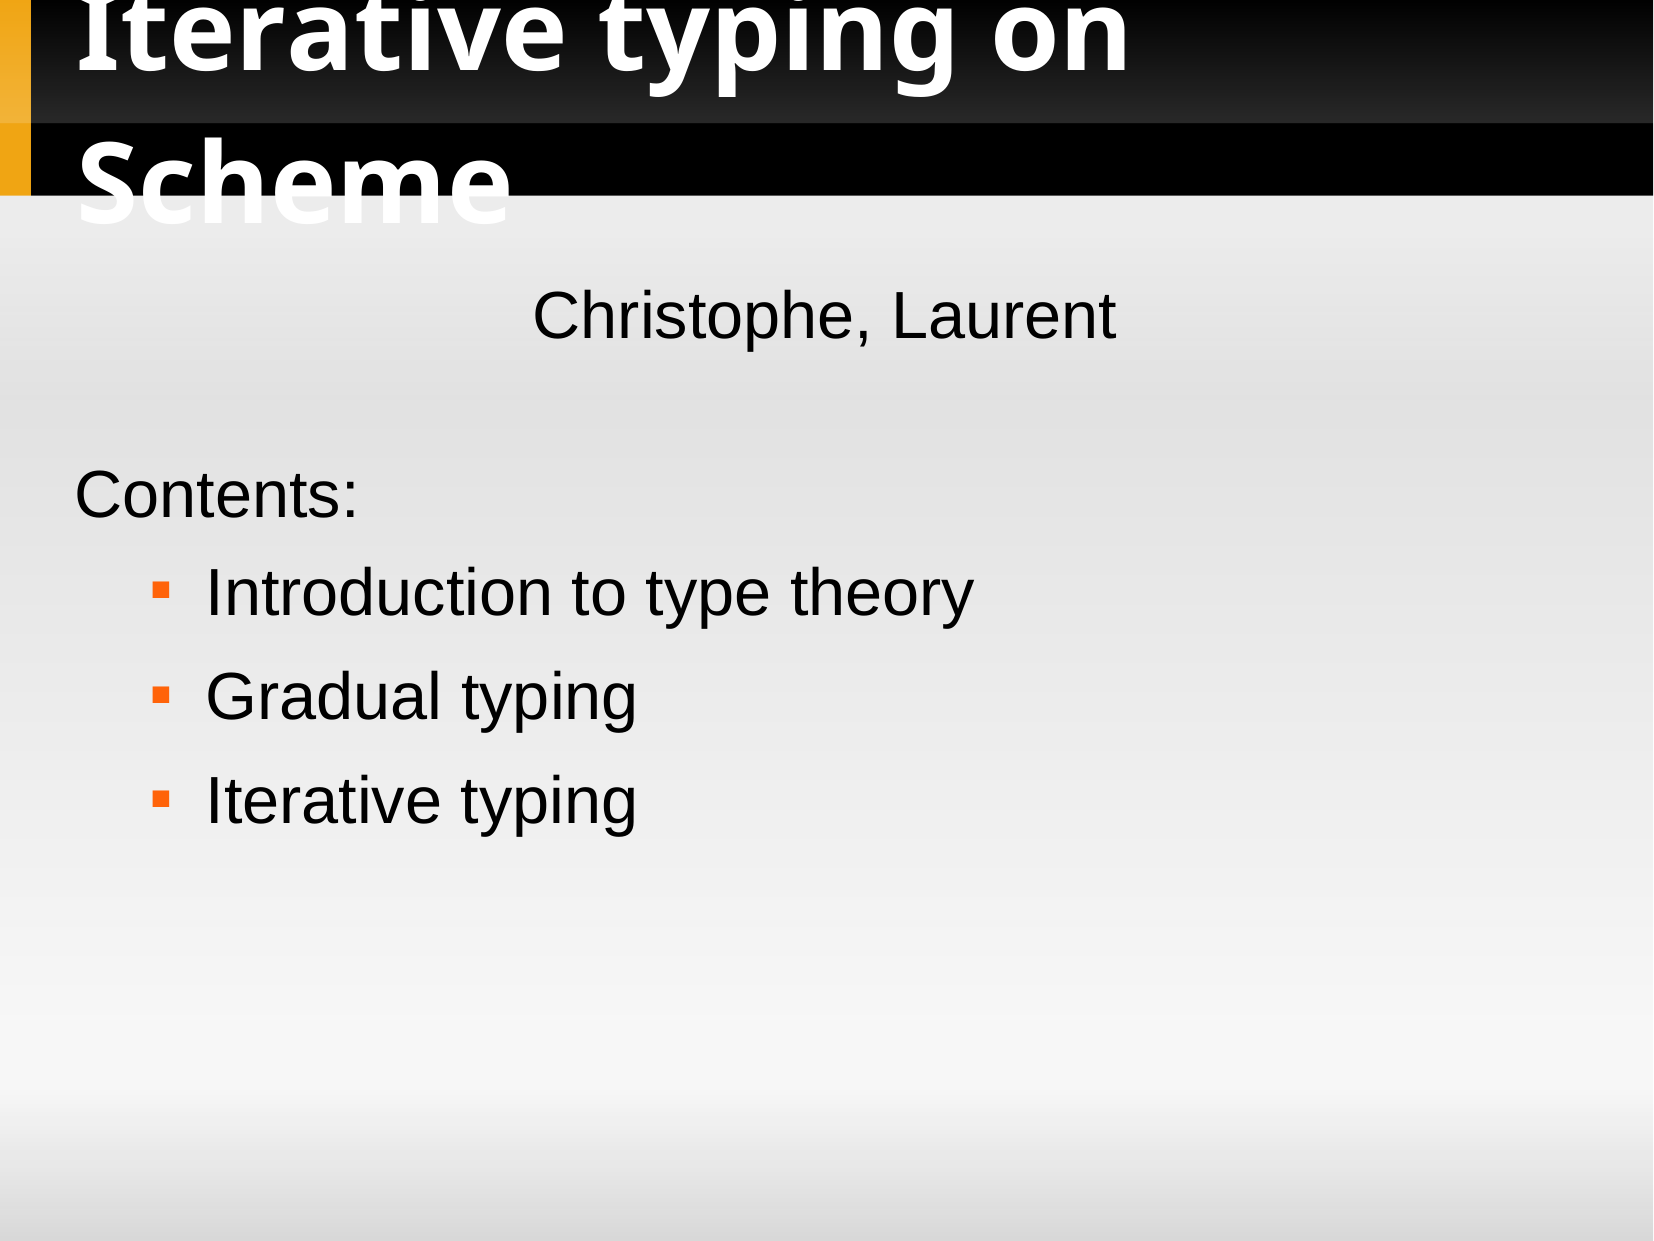

# Iterative typing on Scheme
Christophe, Laurent
Contents:
Introduction to type theory
Gradual typing
Iterative typing